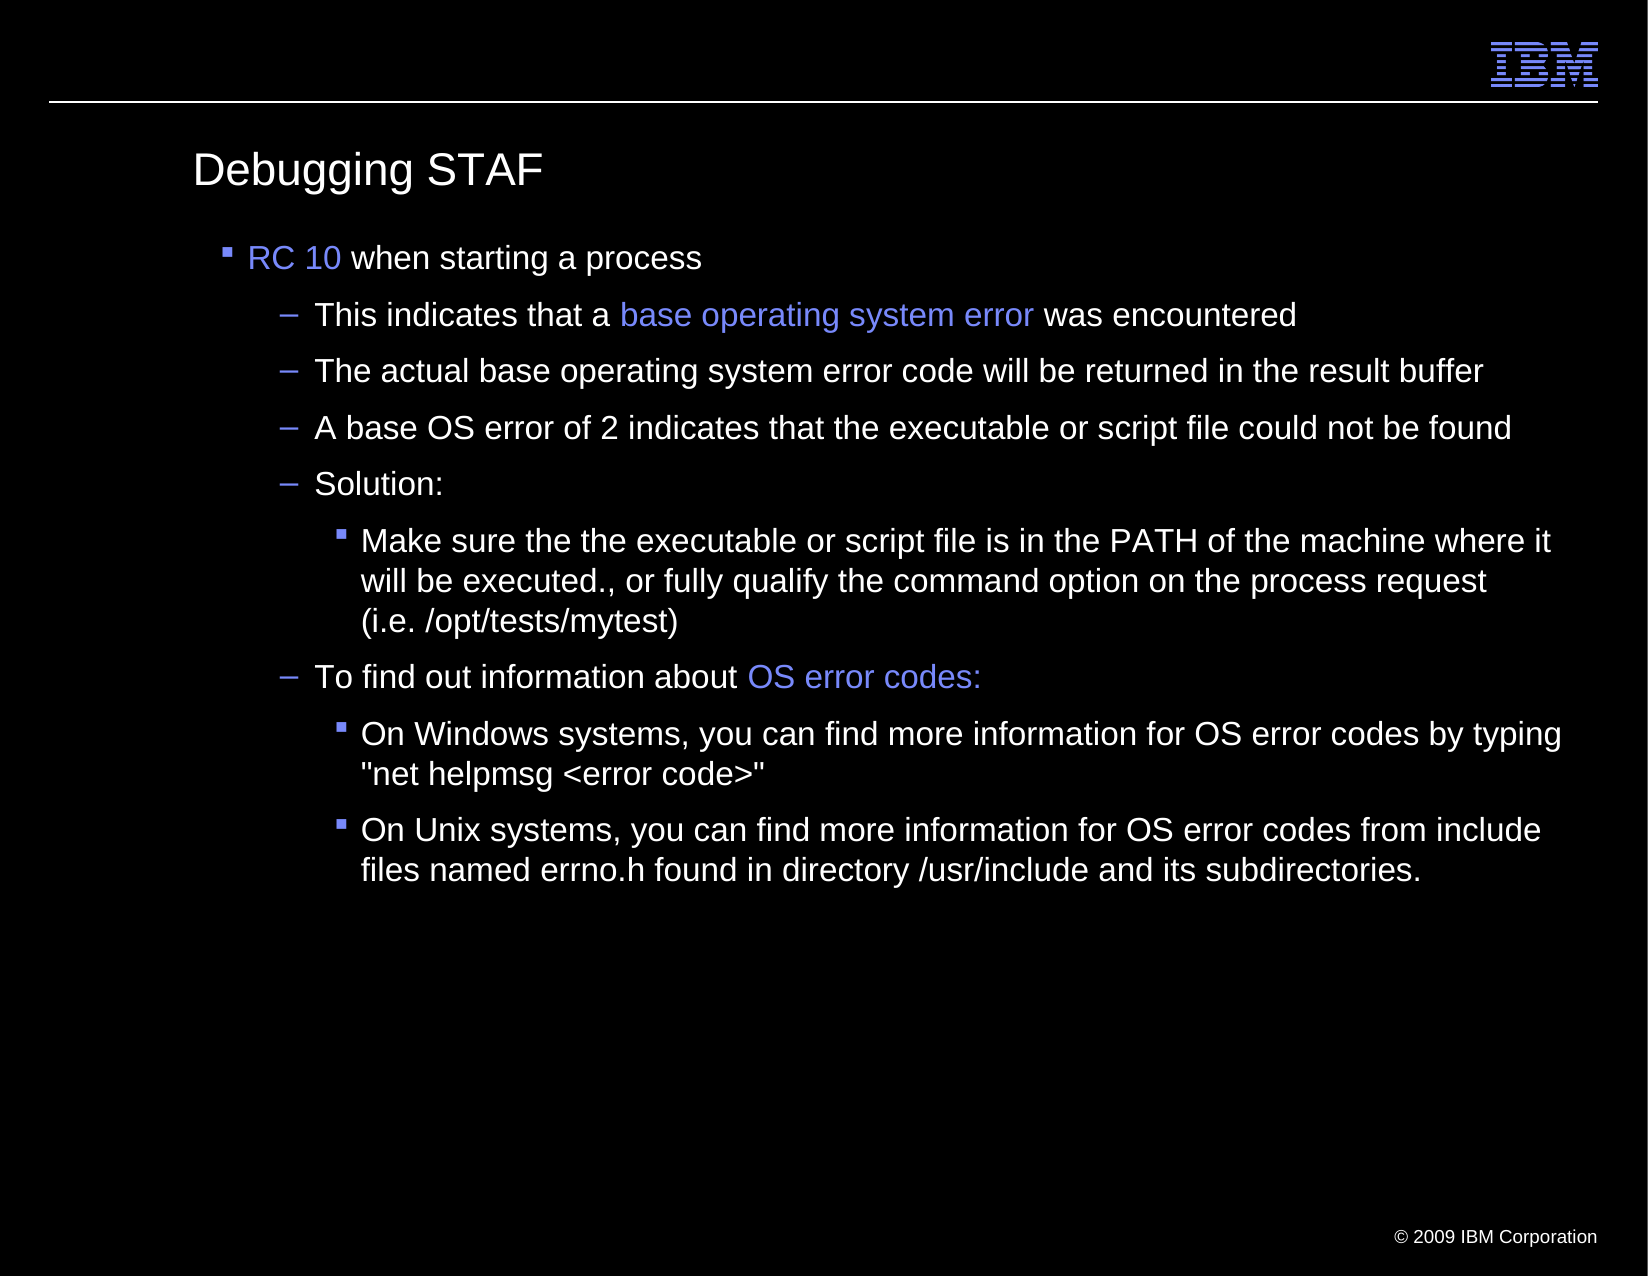

# Debugging STAF
RC 10 when starting a process
This indicates that a base operating system error was encountered
The actual base operating system error code will be returned in the result buffer
A base OS error of 2 indicates that the executable or script file could not be found
Solution:
Make sure the the executable or script file is in the PATH of the machine where it will be executed., or fully qualify the command option on the process request (i.e. /opt/tests/mytest)
To find out information about OS error codes:
On Windows systems, you can find more information for OS error codes by typing "net helpmsg <error code>"
On Unix systems, you can find more information for OS error codes from include files named errno.h found in directory /usr/include and its subdirectories.